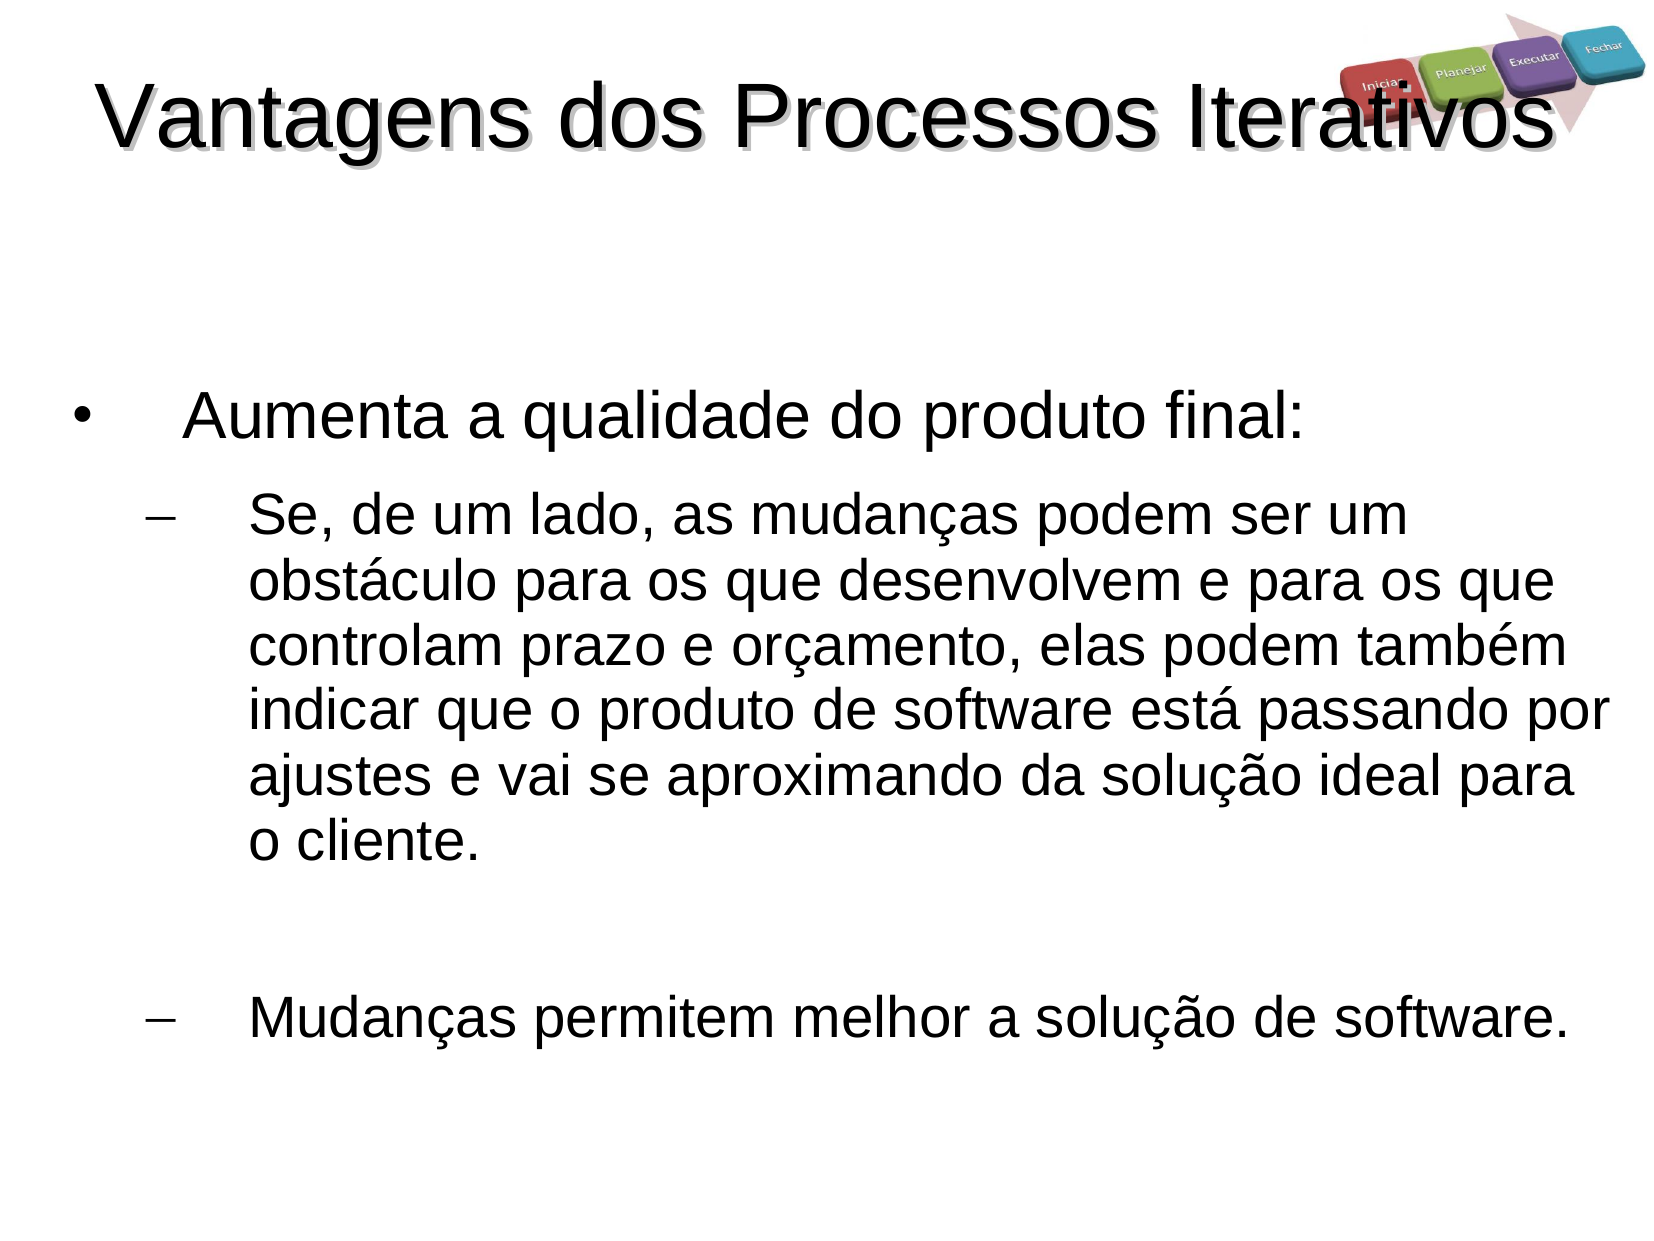

# Vantagens dos Processos Iterativos
Aumenta a qualidade do produto final:
Se, de um lado, as mudanças podem ser um obstáculo para os que desenvolvem e para os que controlam prazo e orçamento, elas podem também indicar que o produto de software está passando por ajustes e vai se aproximando da solução ideal para o cliente.
Mudanças permitem melhor a solução de software.